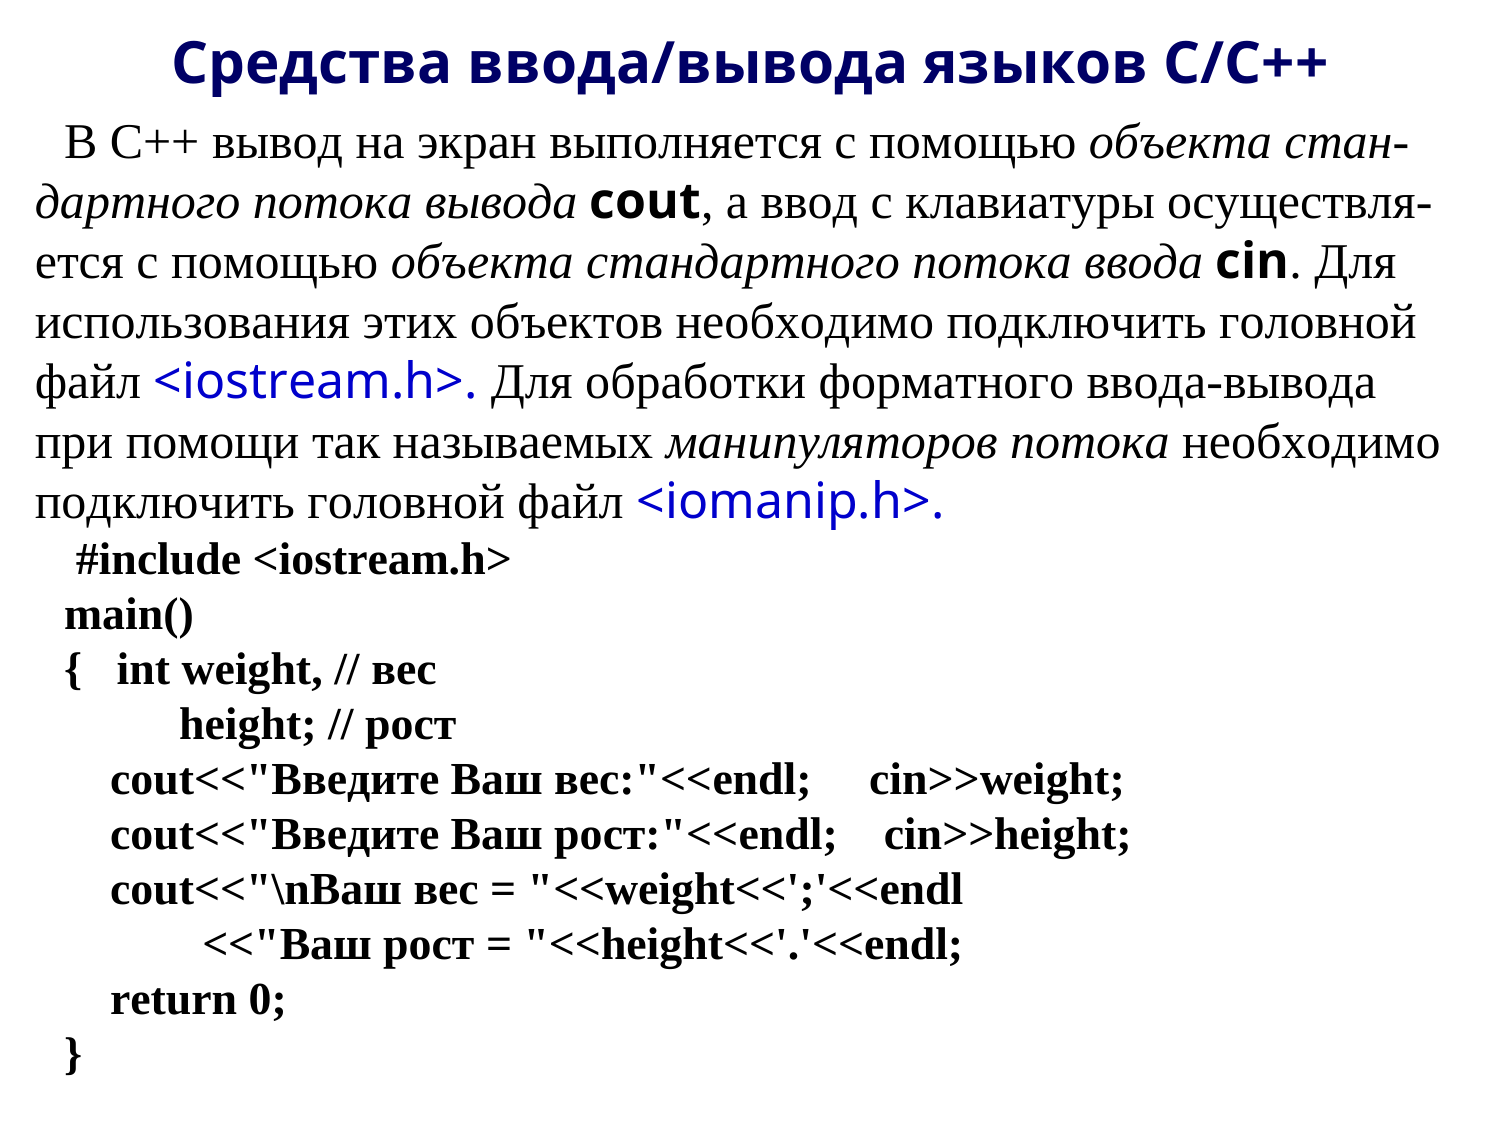

Средства ввода/вывода языков С/С++
В С++ вывод на экран выполняется с помощью объекта стан-дартного потока вывода cout, а ввод с клавиатуры осуществля-ется с помощью объекта стандартного потока ввода cin. Для использования этих объектов необходимо подключить головной файл <iostream.h>. Для обработки форматного ввода-вывода при помощи так называемых манипуляторов потока необходимо подключить головной файл <iomanip.h>.
 #include <iostream.h>
main()
{ int weight, // вес
 height; // рост
 cout<<"Введите Ваш вес:"<<endl; cin>>weight;
 cout<<"Введите Ваш рост:"<<endl; cin>>height;
 cout<<"\nВаш вес = "<<weight<<';'<<endl
 <<"Ваш рост = "<<height<<'.'<<endl;
 return 0;
}